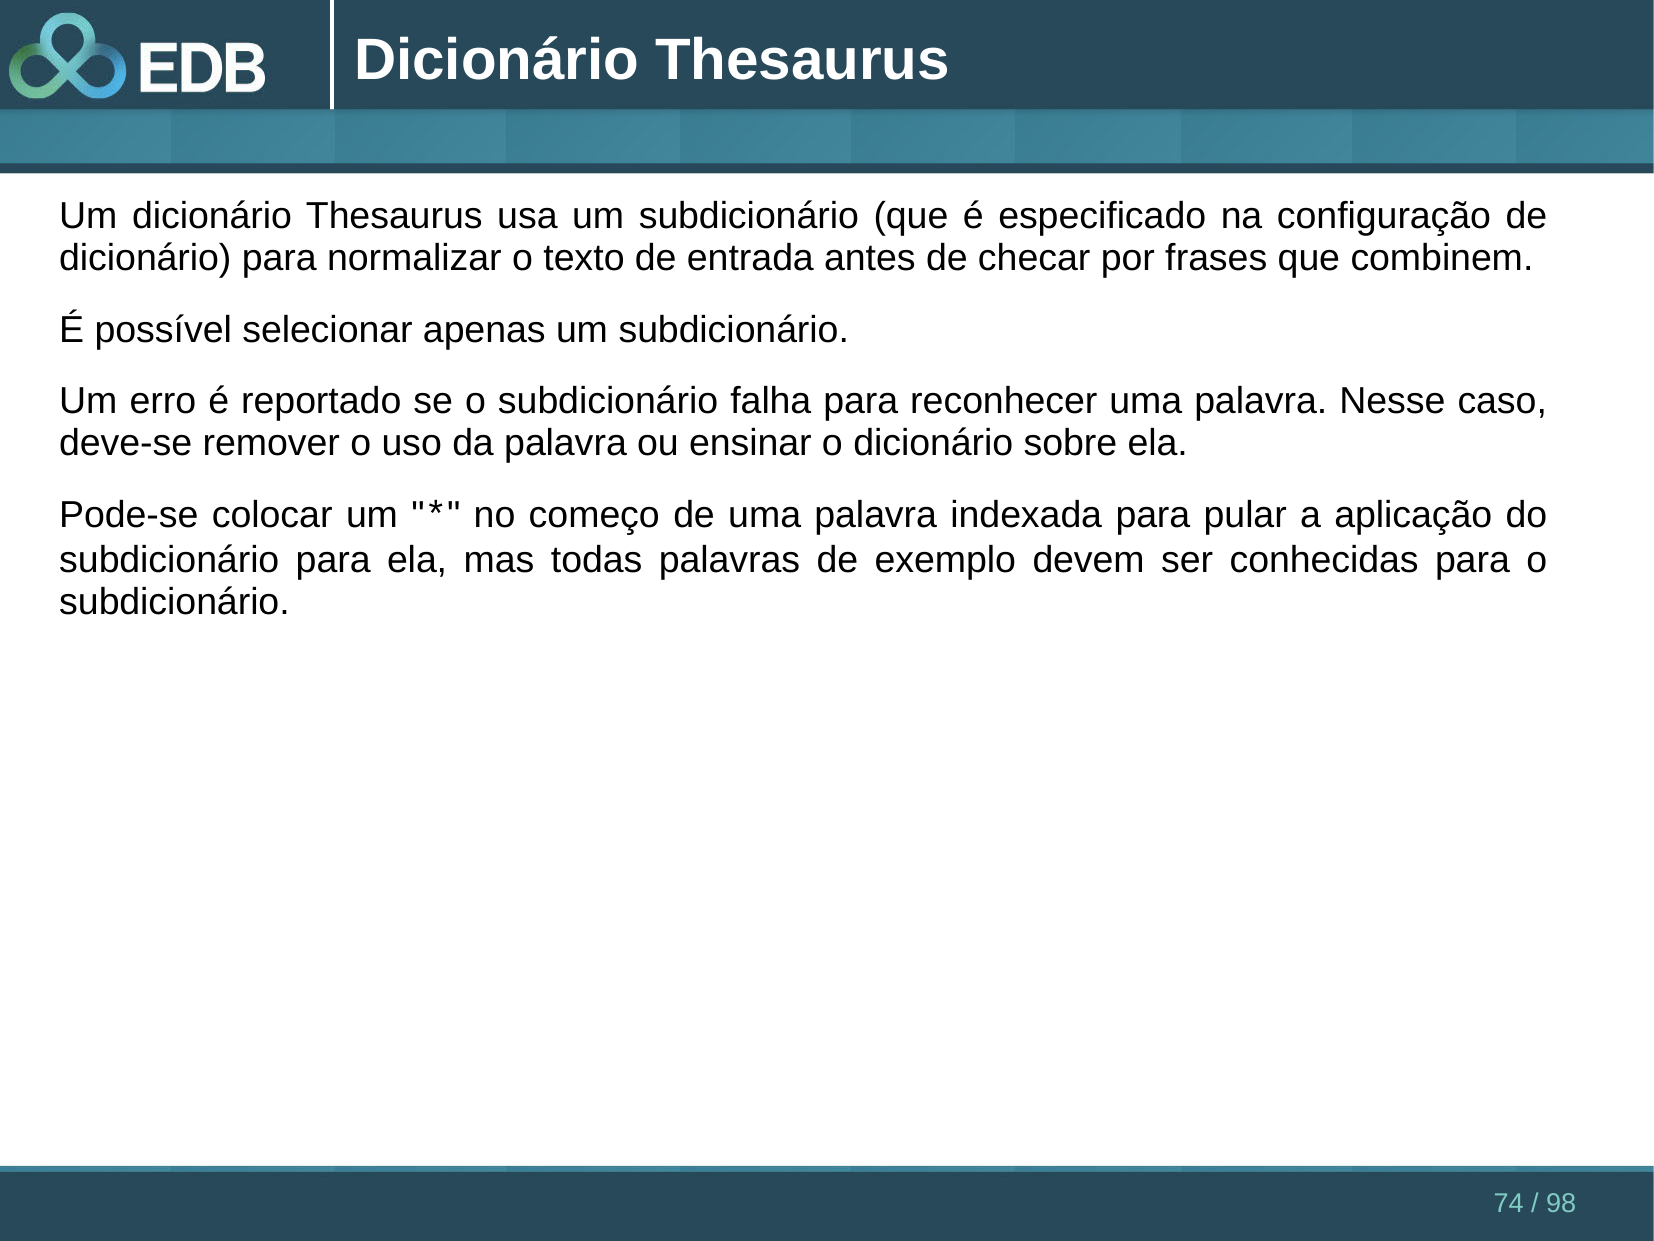

# Dicionário Thesaurus
Um dicionário Thesaurus usa um subdicionário (que é especificado na configuração de dicionário) para normalizar o texto de entrada antes de checar por frases que combinem.
É possível selecionar apenas um subdicionário.
Um erro é reportado se o subdicionário falha para reconhecer uma palavra. Nesse caso, deve-se remover o uso da palavra ou ensinar o dicionário sobre ela.
Pode-se colocar um "*" no começo de uma palavra indexada para pular a aplicação do subdicionário para ela, mas todas palavras de exemplo devem ser conhecidas para o subdicionário.